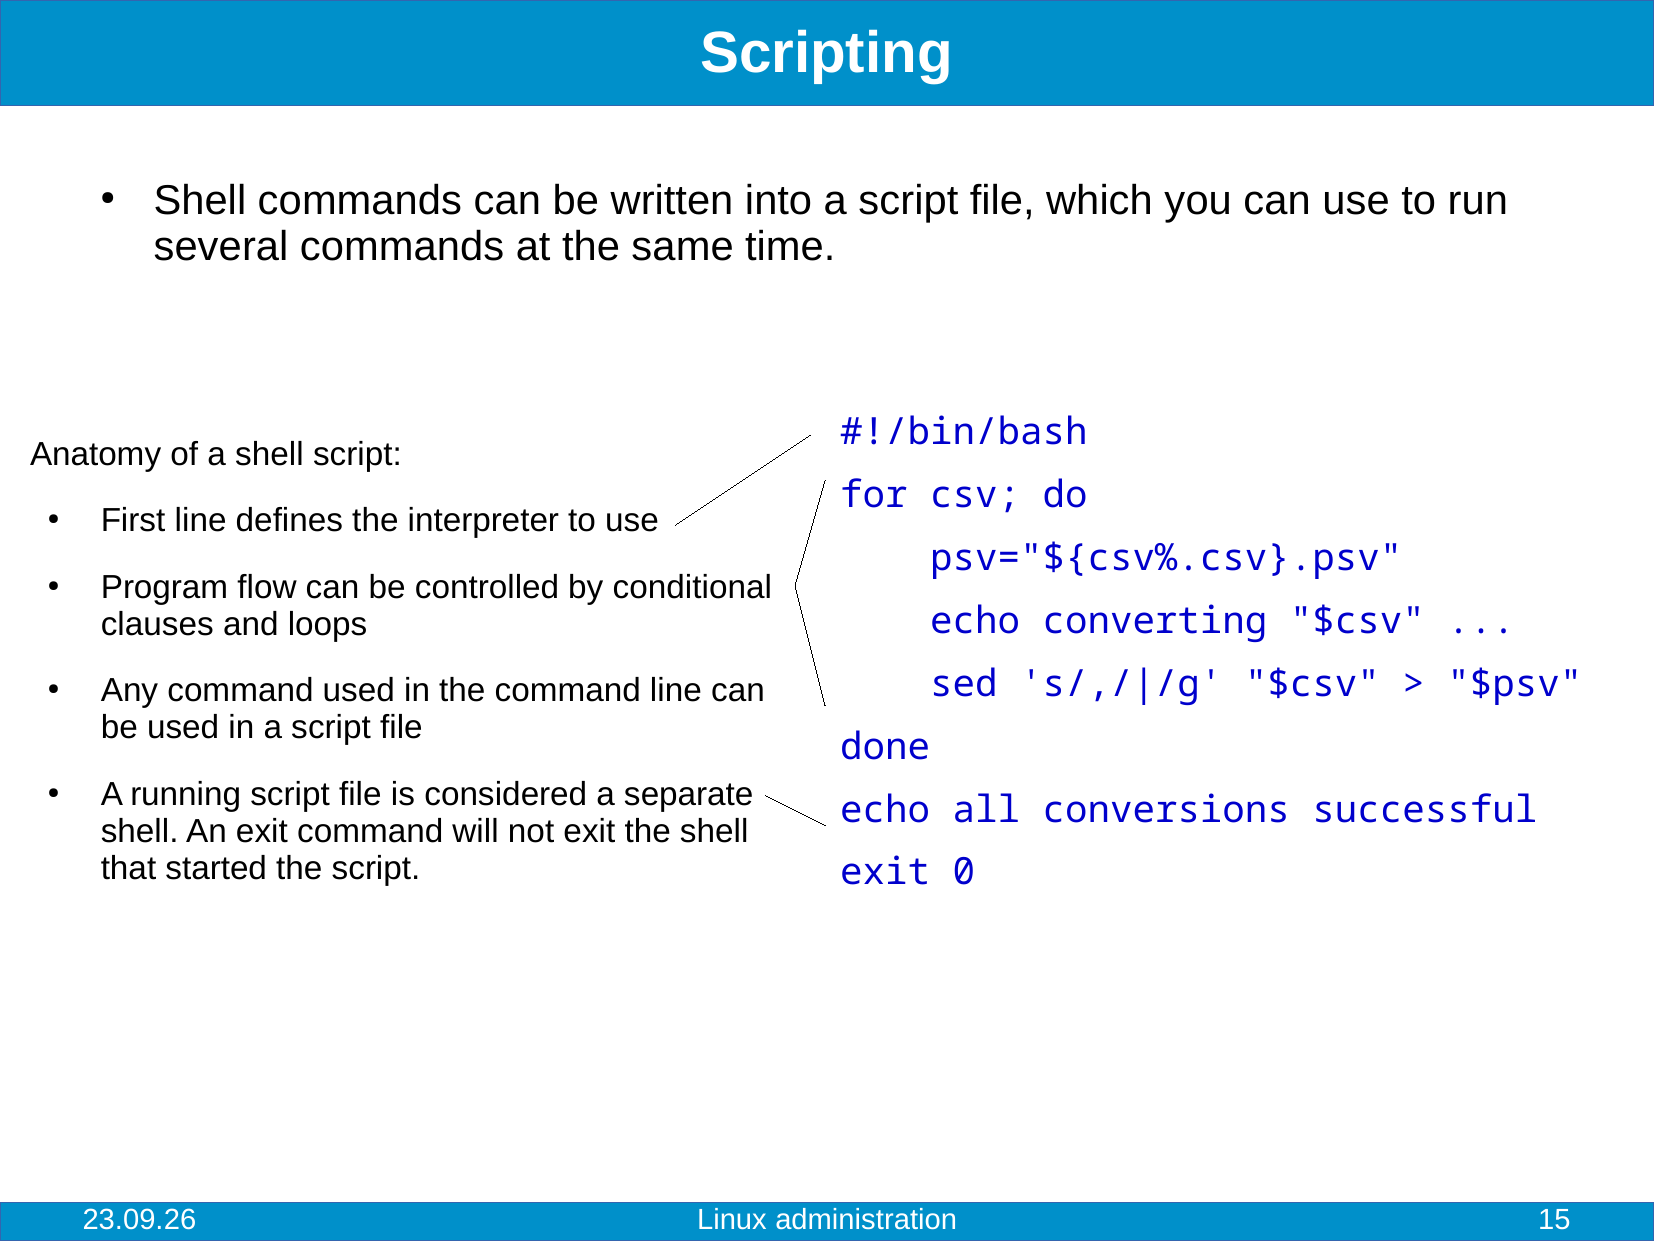

# Scripting
Shell commands can be written into a script file, which you can use to run several commands at the same time.
#!/bin/bash
for csv; do
 psv="${csv%.csv}.psv"
 echo converting "$csv" ...
 sed 's/,/|/g' "$csv" > "$psv"
done
echo all conversions successful
exit 0
Anatomy of a shell script:
First line defines the interpreter to use
Program flow can be controlled by conditional clauses and loops
Any command used in the command line can be used in a script file
A running script file is considered a separate shell. An exit command will not exit the shell that started the script.
Linux administration
15